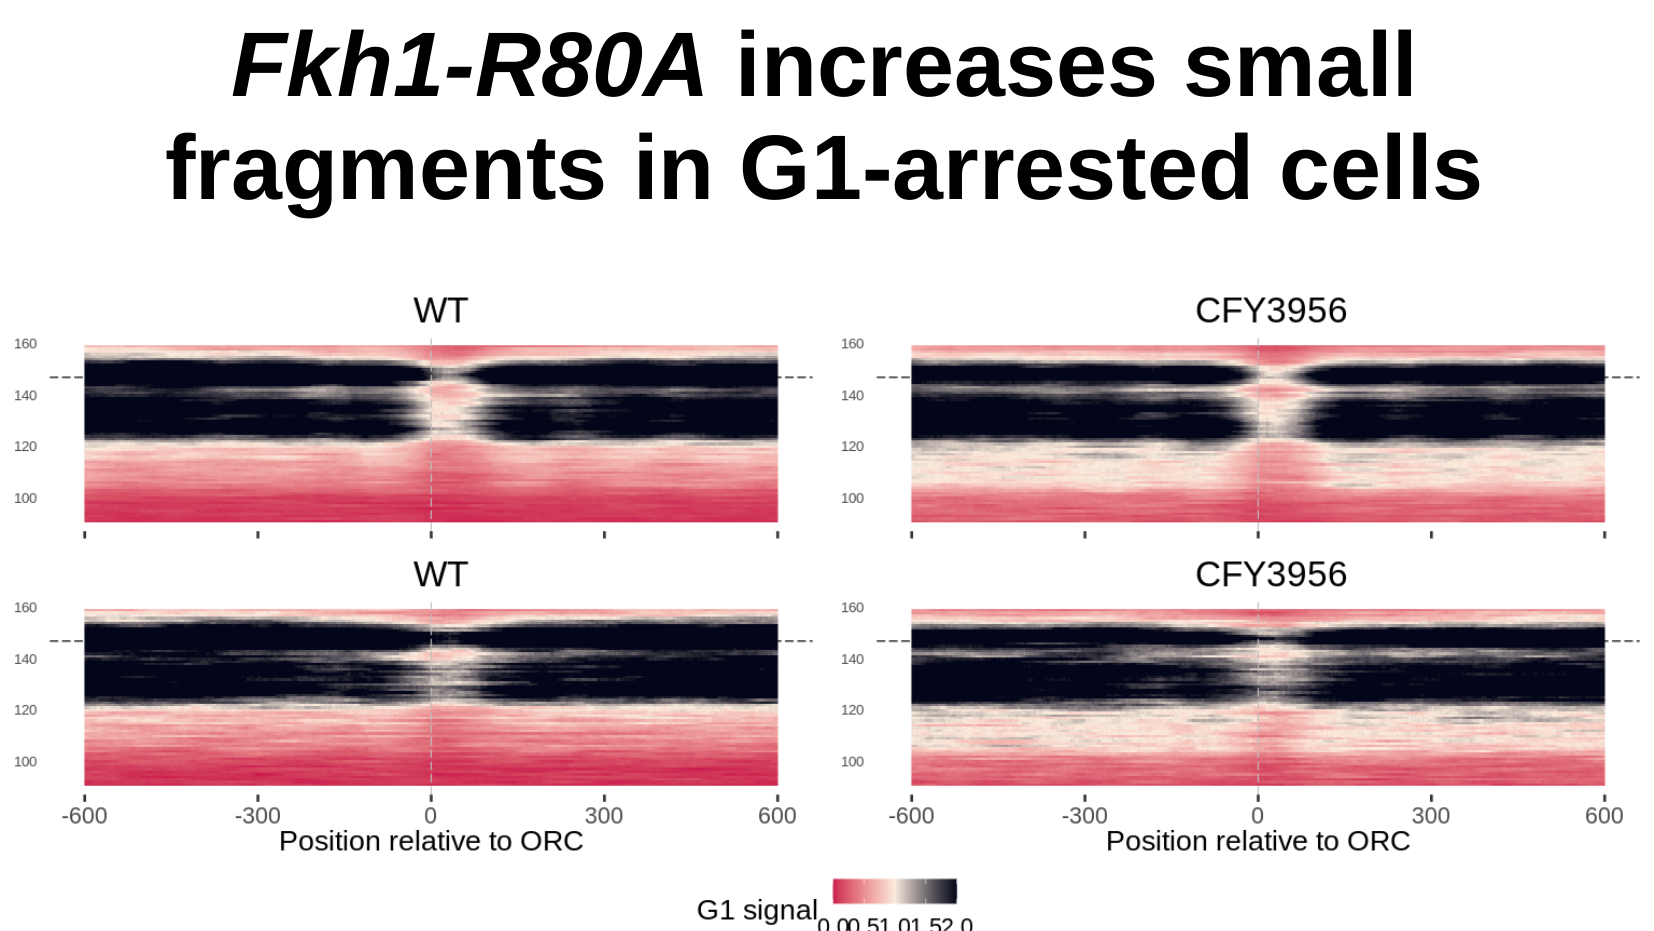

# Fkh1-R80A increases small fragments in G1-arrested cells